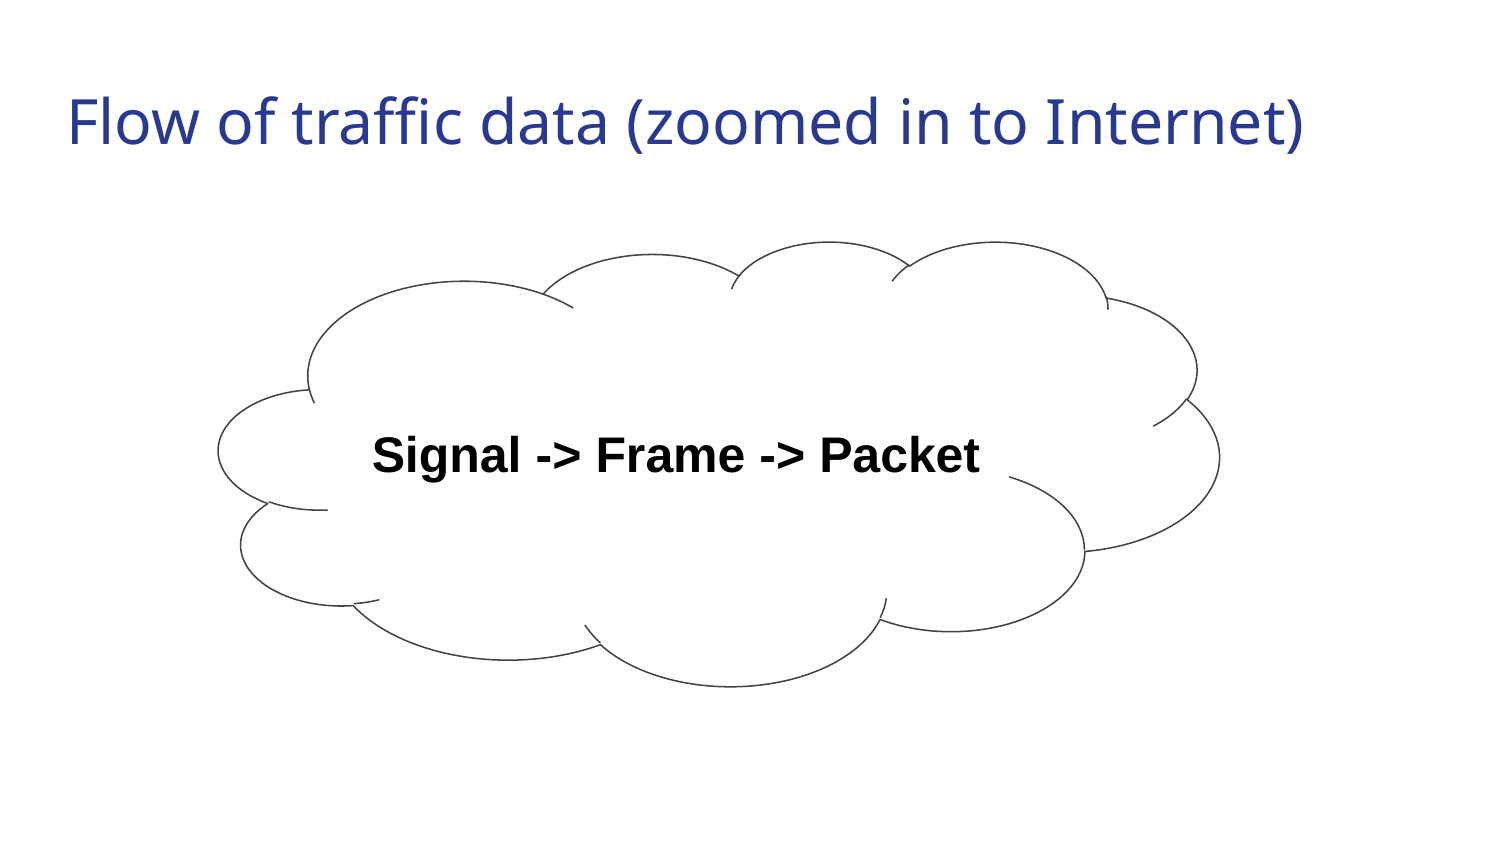

# Flow of traffic data (zoomed in to Internet)
Signal -> Frame -> Packet